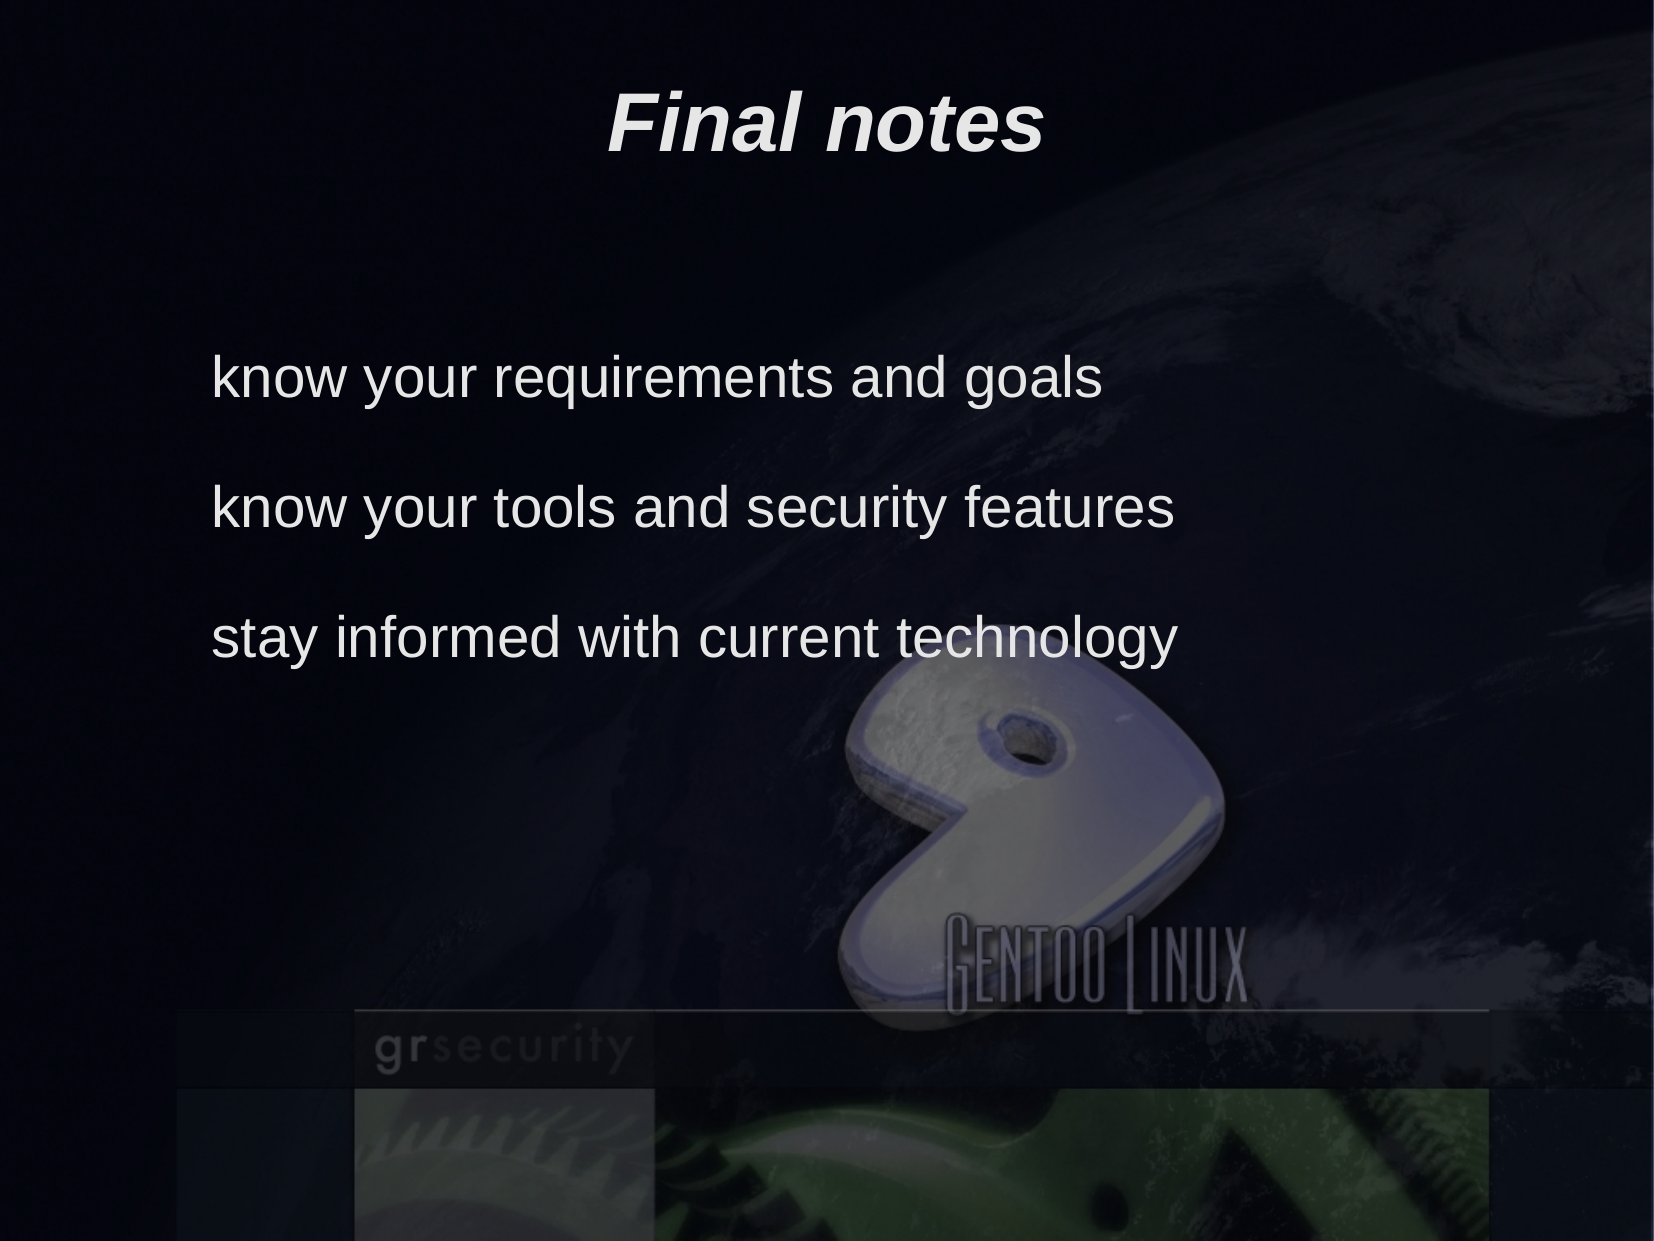

# Final notes
know your requirements and goals
know your tools and security features
stay informed with current technology